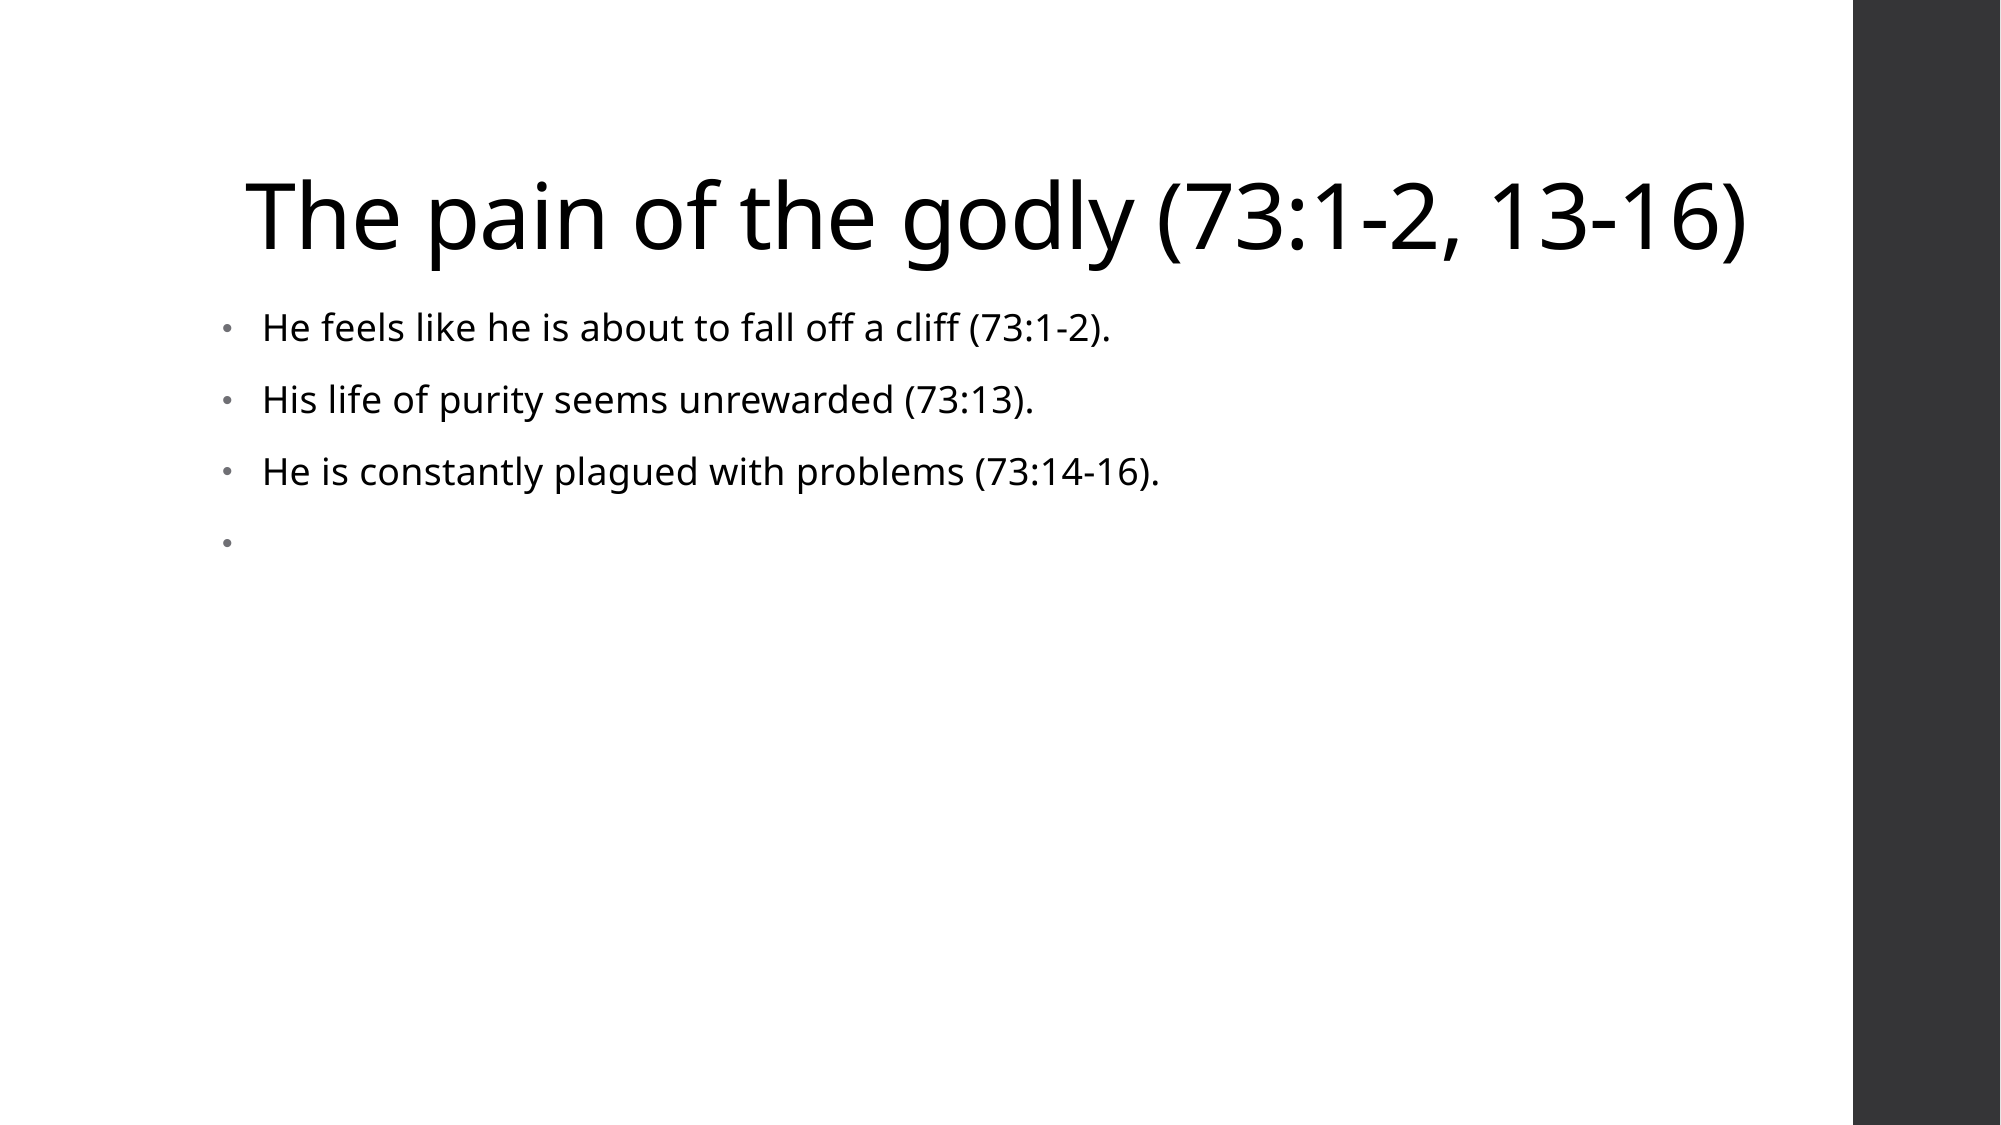

# The pain of the godly (73:1-2, 13-16)
 He feels like he is about to fall off a cliff (73:1-2).
 His life of purity seems unrewarded (73:13).
 He is constantly plagued with problems (73:14-16).